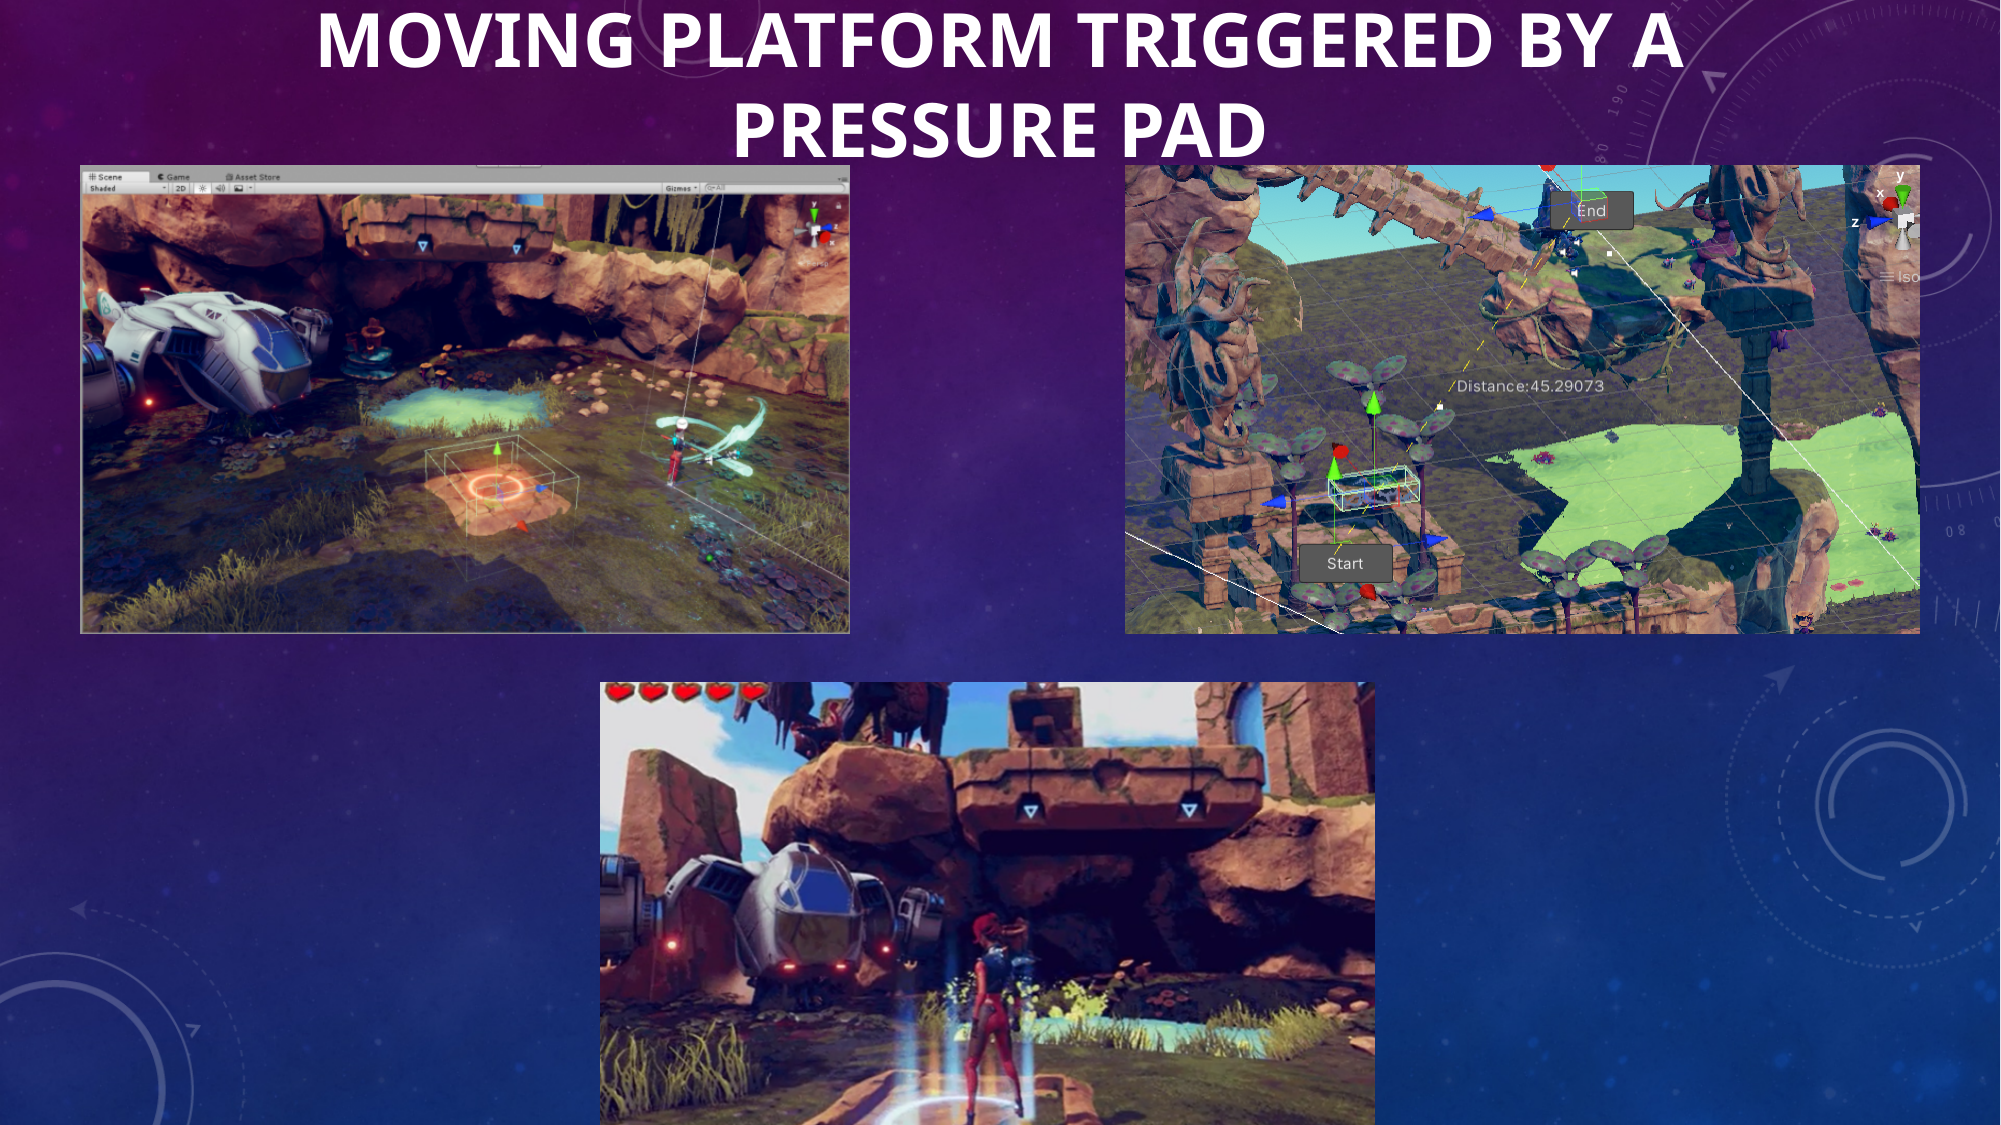

# Moving Platform Triggered by A Pressure pad